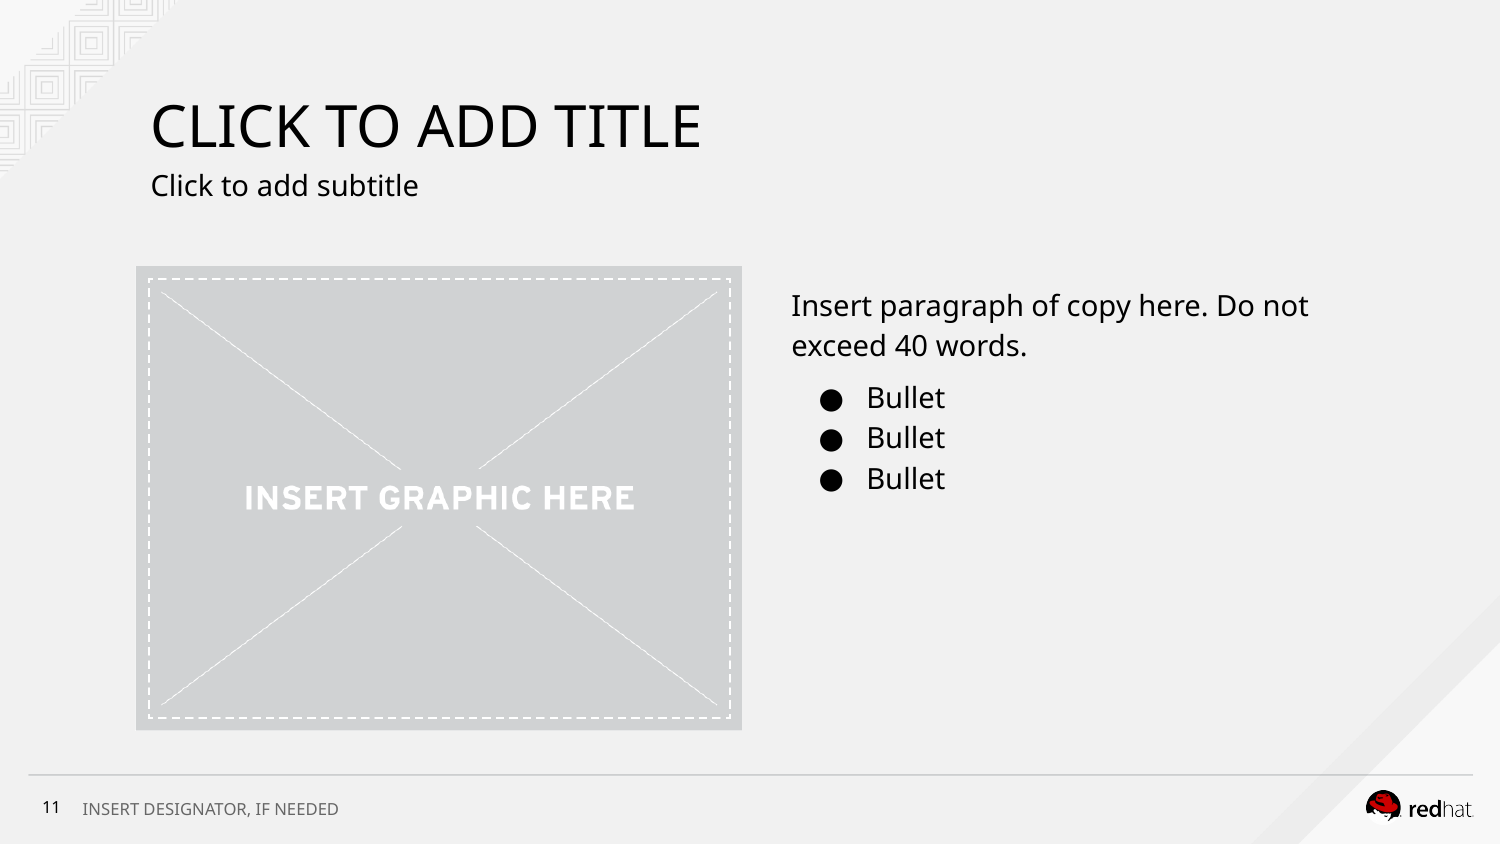

CLICK TO ADD TITLE
Click to add subtitle
# Insert paragraph of copy here. Do not exceed 40 words.
Bullet
Bullet
Bullet